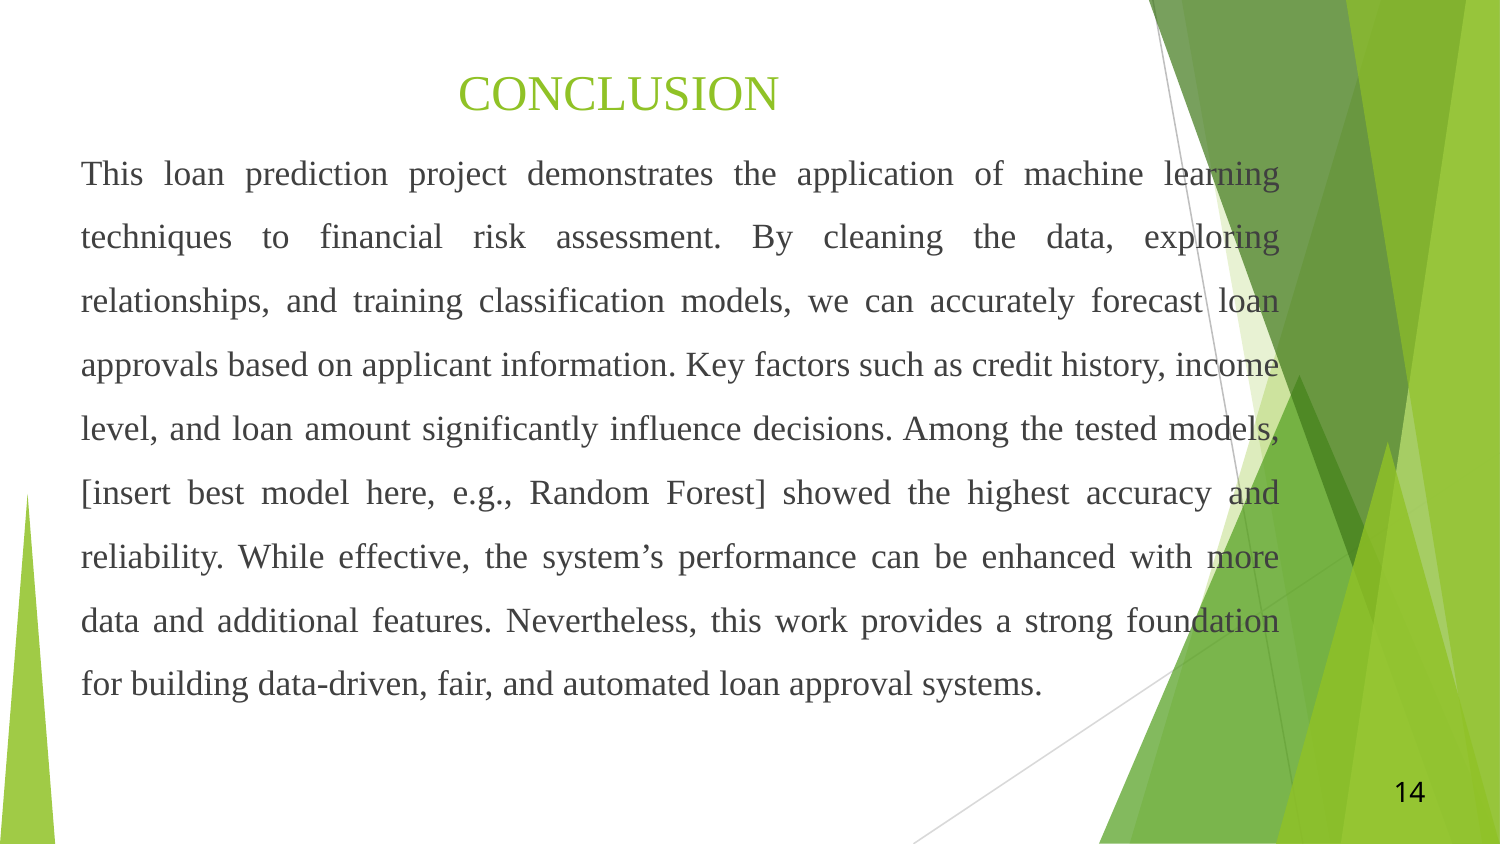

# CONCLUSION
This loan prediction project demonstrates the application of machine learning techniques to financial risk assessment. By cleaning the data, exploring relationships, and training classification models, we can accurately forecast loan approvals based on applicant information. Key factors such as credit history, income level, and loan amount significantly influence decisions. Among the tested models, [insert best model here, e.g., Random Forest] showed the highest accuracy and reliability. While effective, the system’s performance can be enhanced with more data and additional features. Nevertheless, this work provides a strong foundation for building data-driven, fair, and automated loan approval systems.